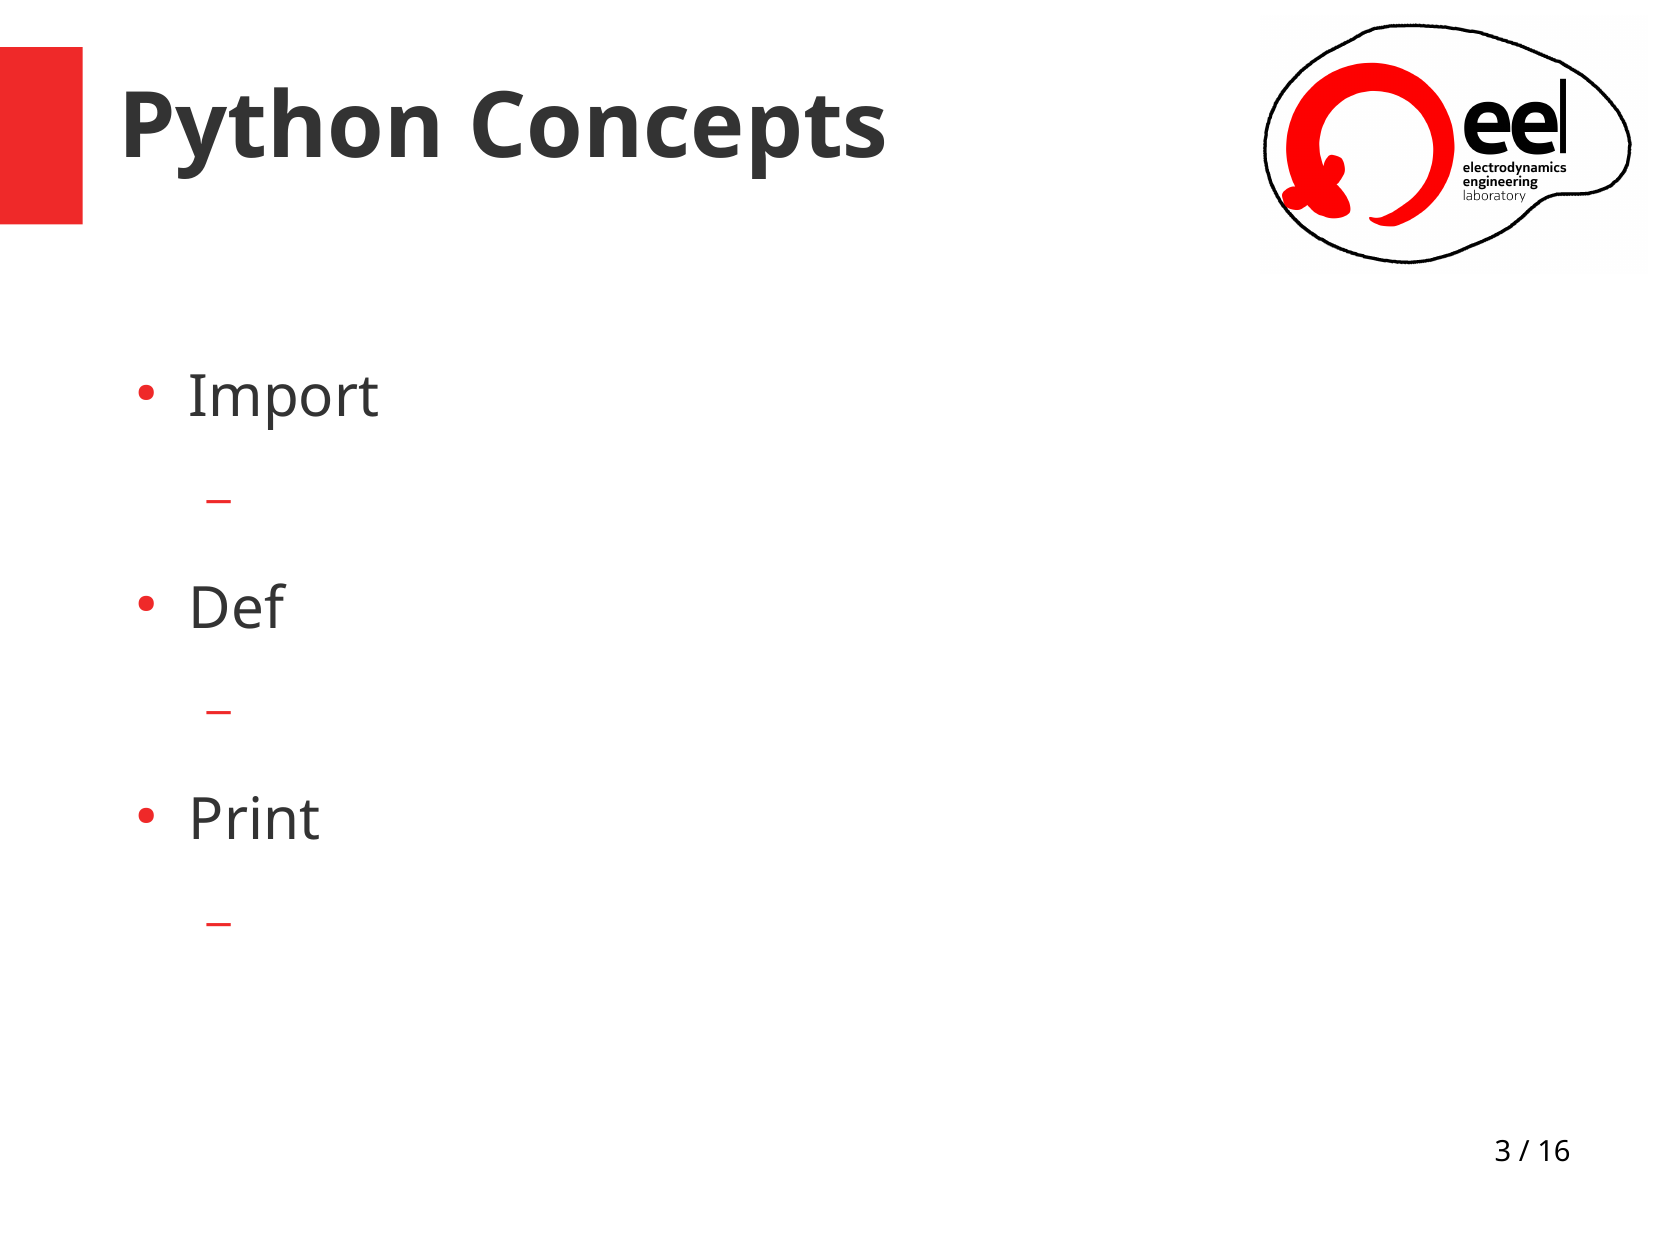

# Python Concepts
Import
Def
Print
3